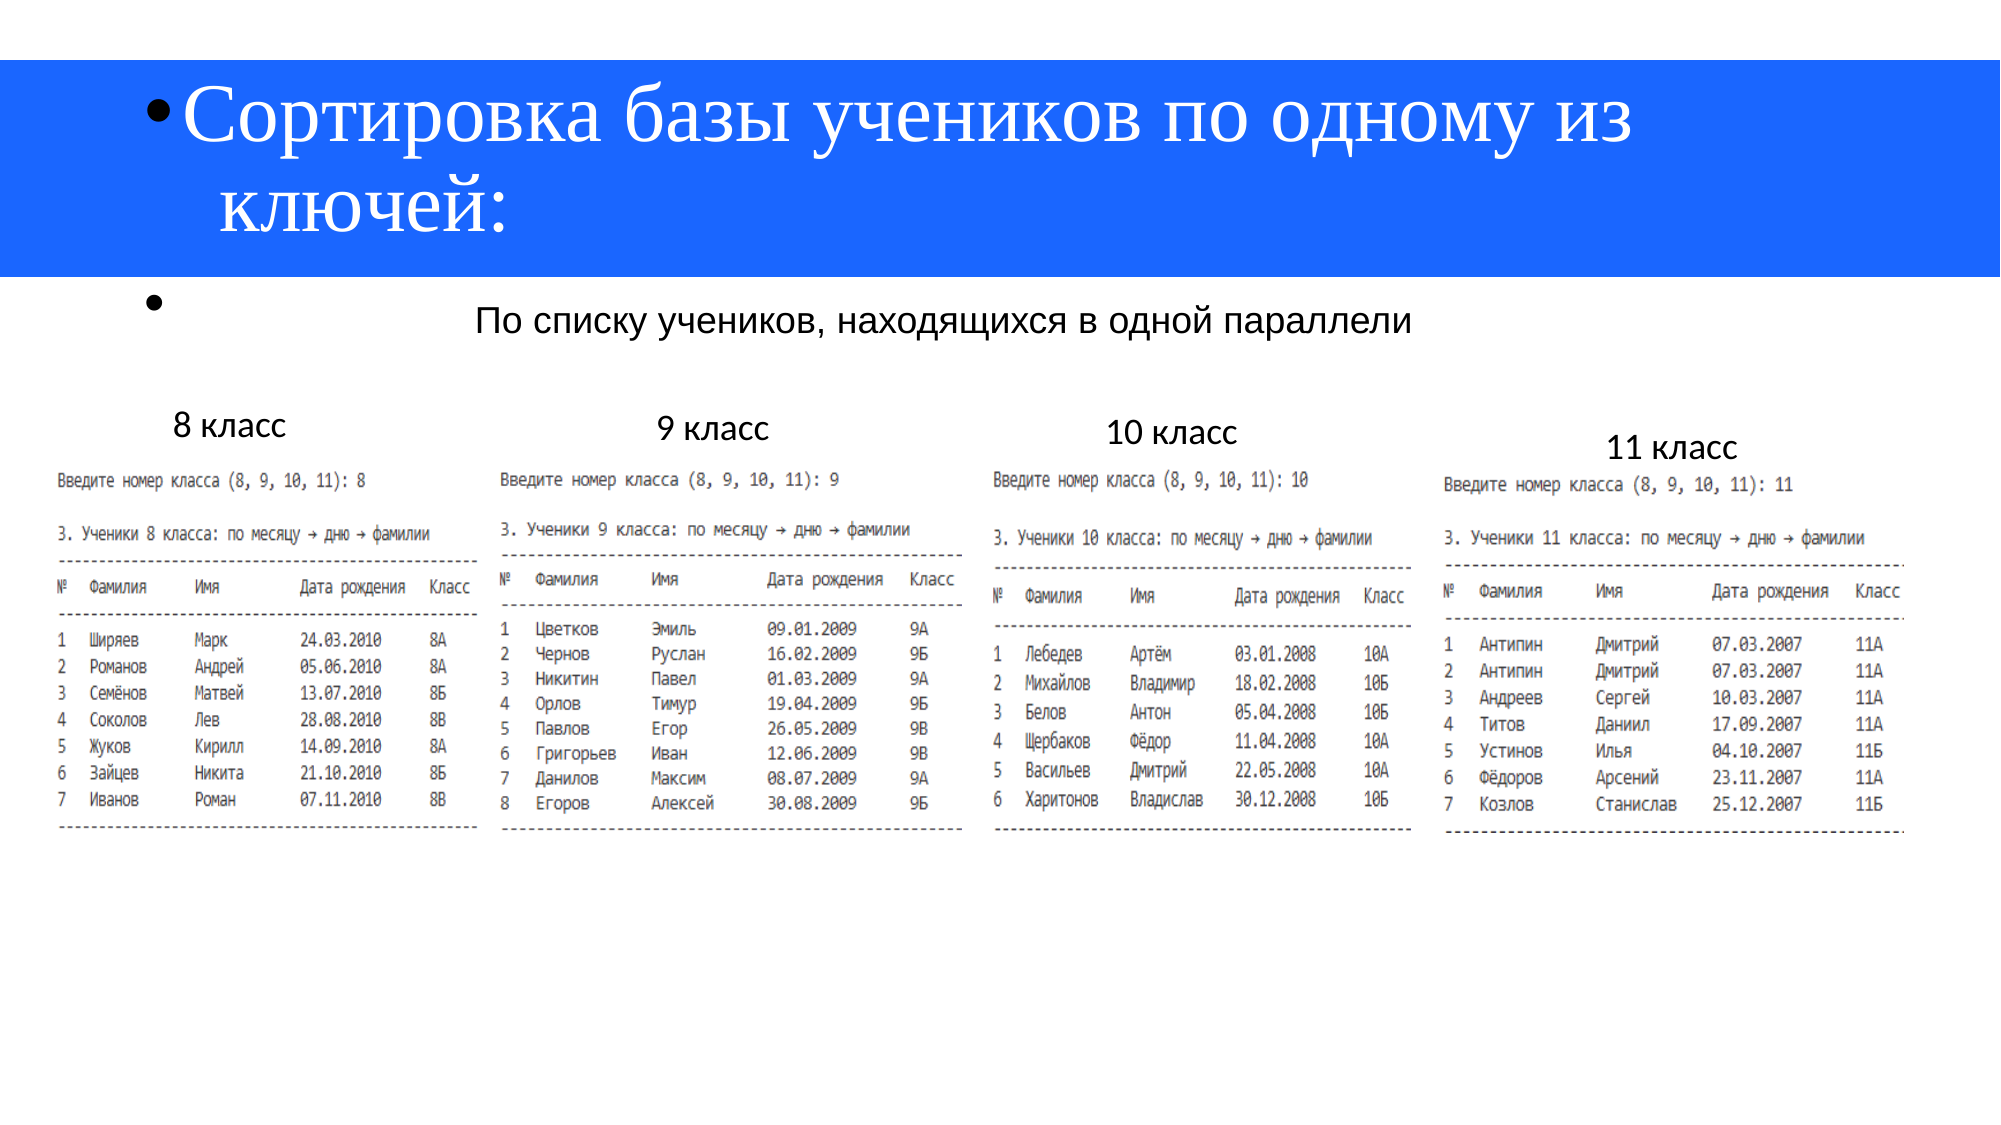

# Сортировка базы учеников по одному из ключей:
По списку учеников, находящихся в одной параллели
8 класс
9 класс
10 класс
11 класс